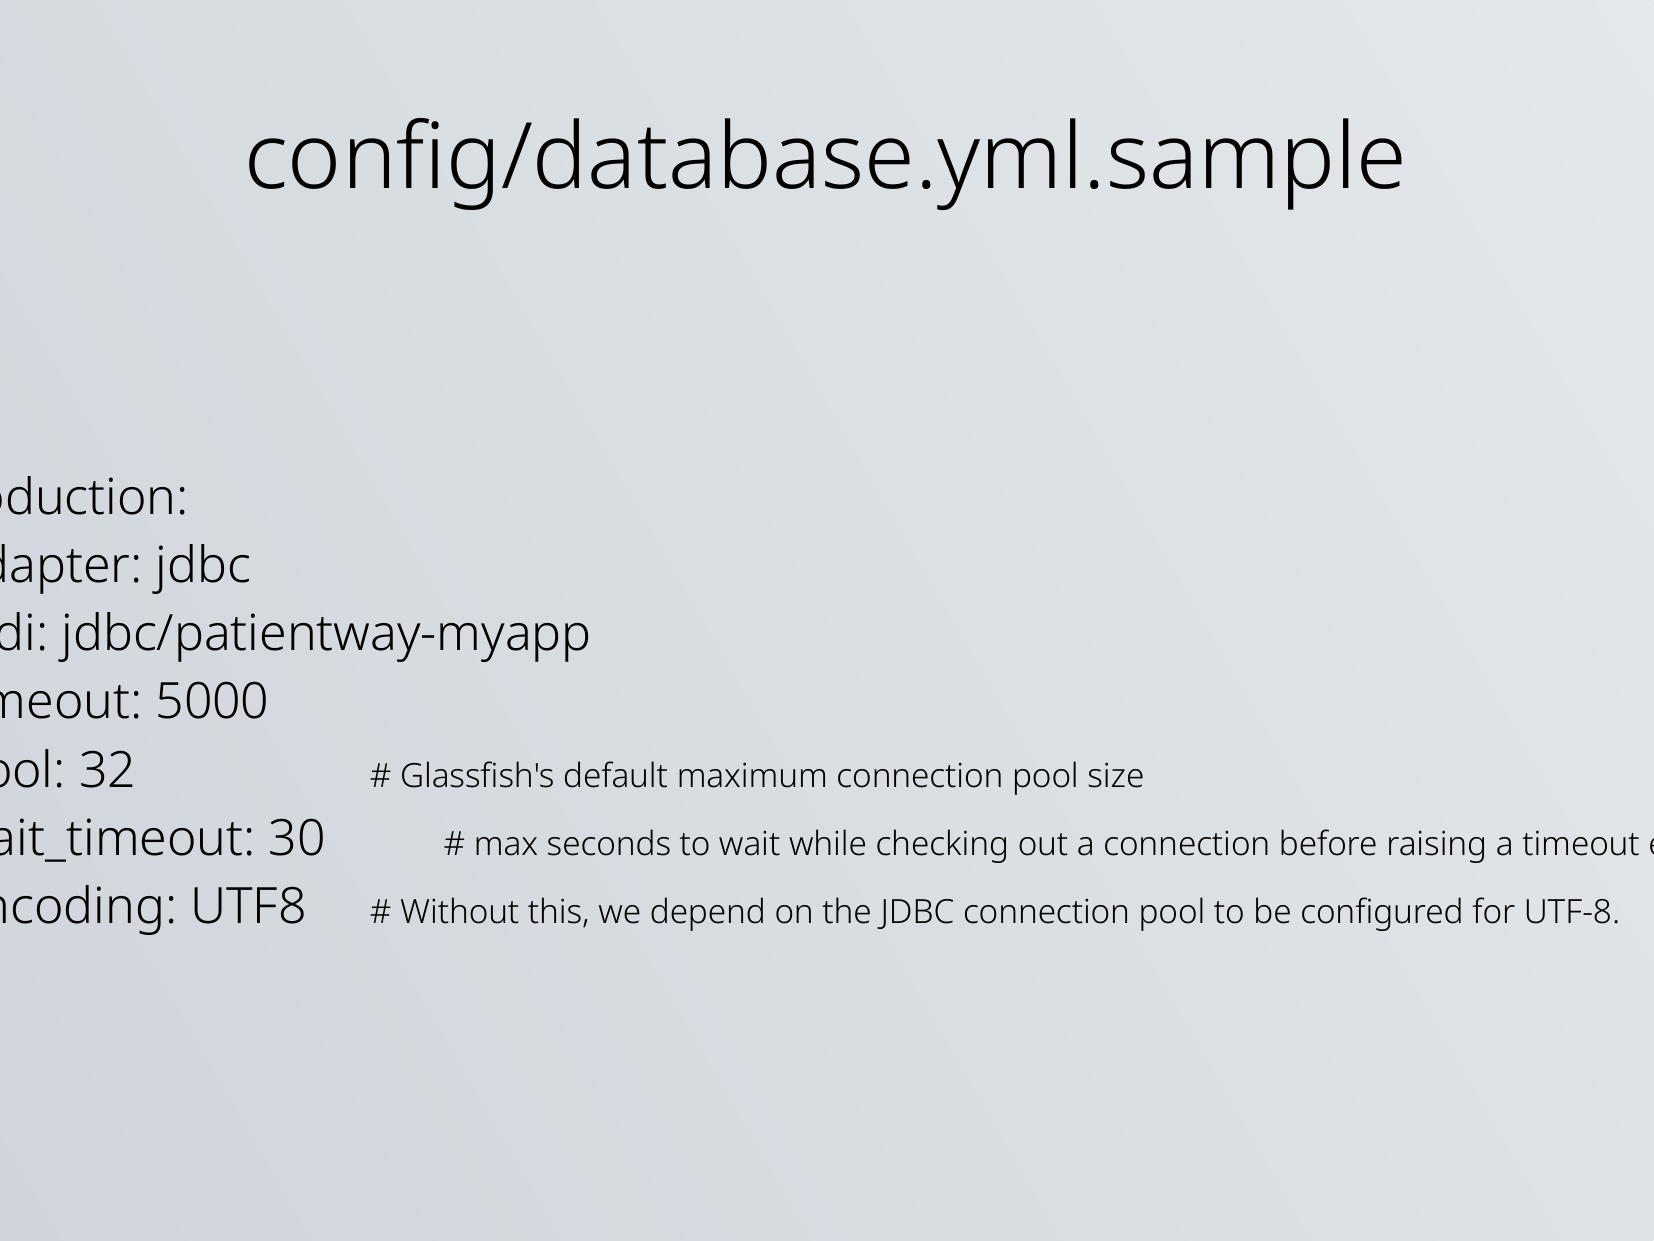

# config/database.yml.sample
production:
 adapter: jdbc
 jndi: jdbc/patientway-myapp
 timeout: 5000
 pool: 32 	# Glassfish's default maximum connection pool size
 wait_timeout: 30 	# max seconds to wait while checking out a connection before raising a timeout error
 encoding: UTF8 	# Without this, we depend on the JDBC connection pool to be configured for UTF-8.